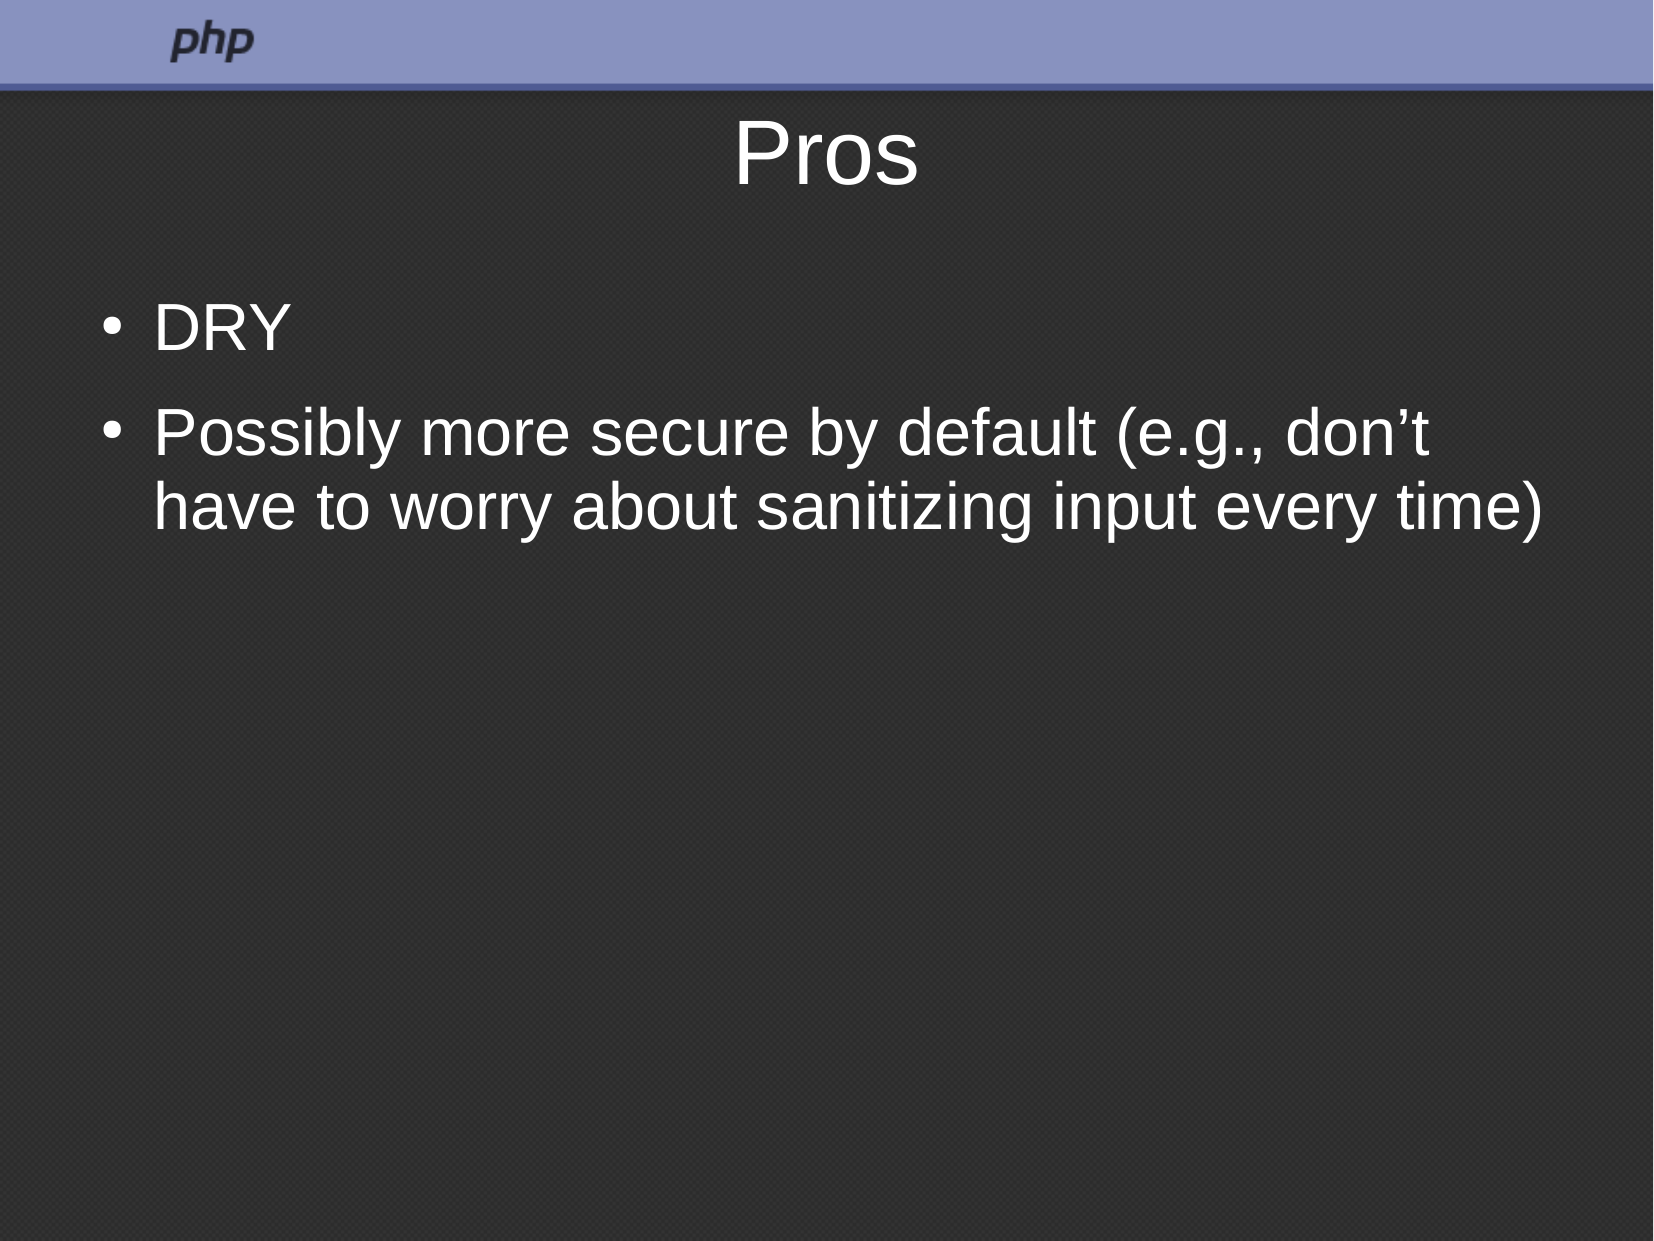

# Pros
DRY
Possibly more secure by default (e.g., don’t have to worry about sanitizing input every time)